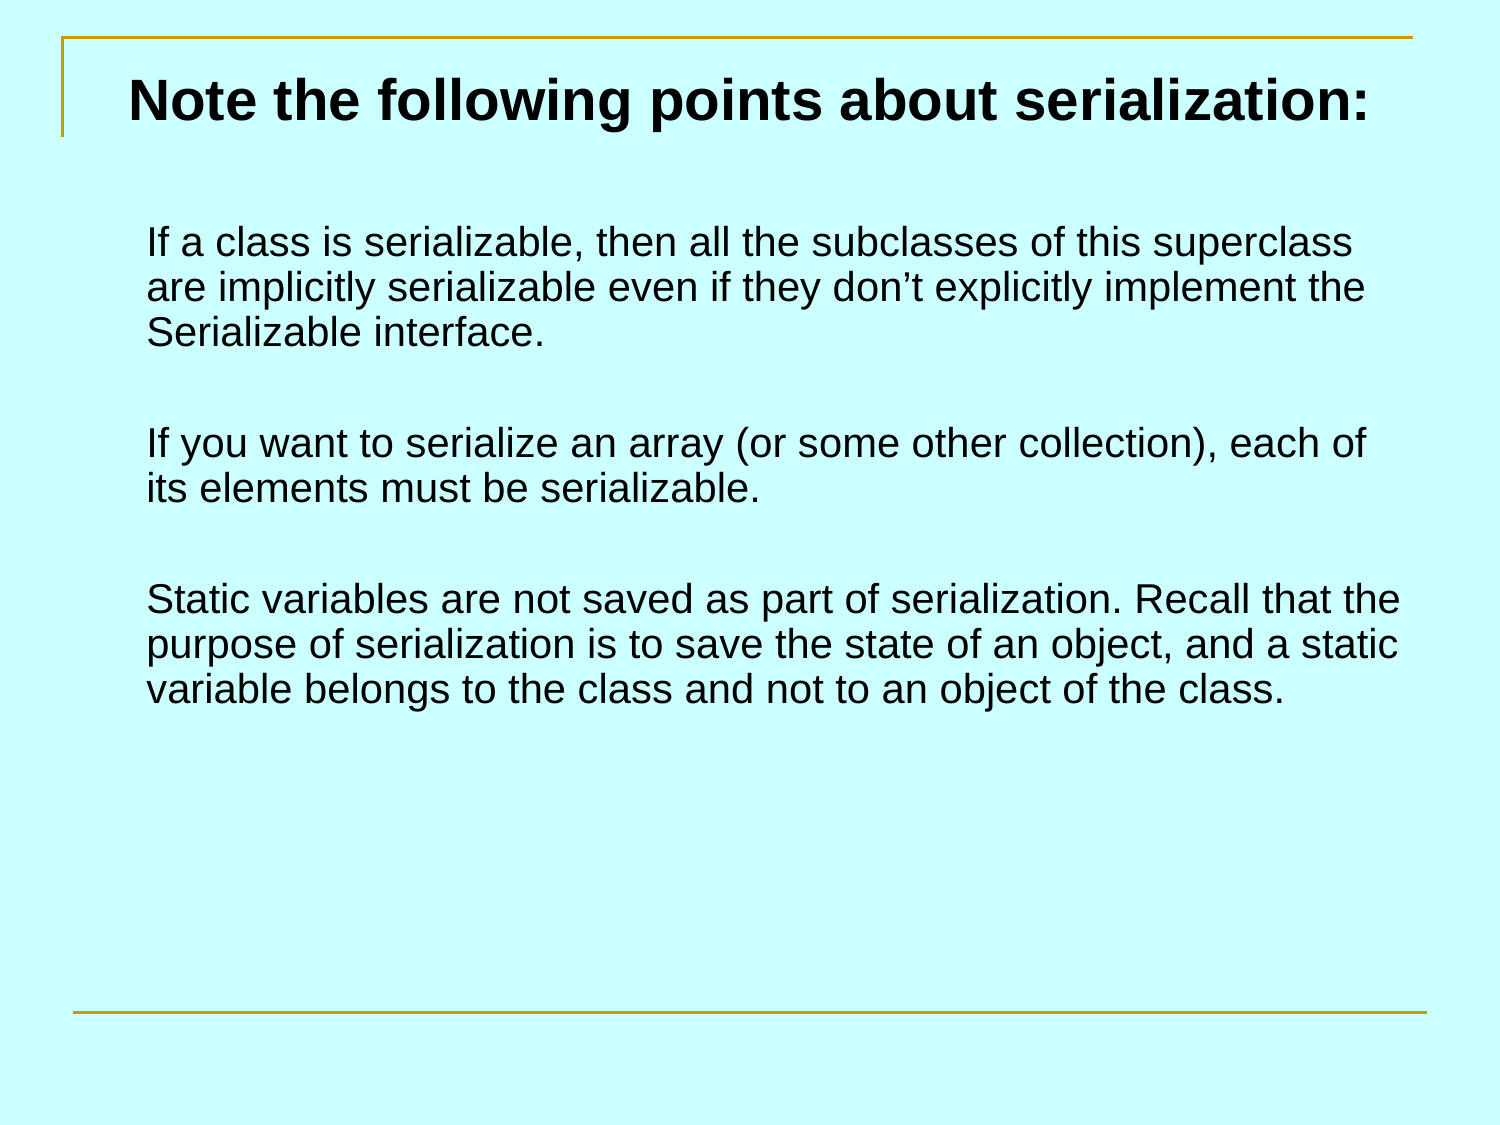

# Note the following points about serialization:
	If a class is serializable, then all the subclasses of this superclass are implicitly serializable even if they don’t explicitly implement the Serializable interface.
	If you want to serialize an array (or some other collection), each of its elements must be serializable.
	Static variables are not saved as part of serialization. Recall that the purpose of serialization is to save the state of an object, and a static variable belongs to the class and not to an object of the class.